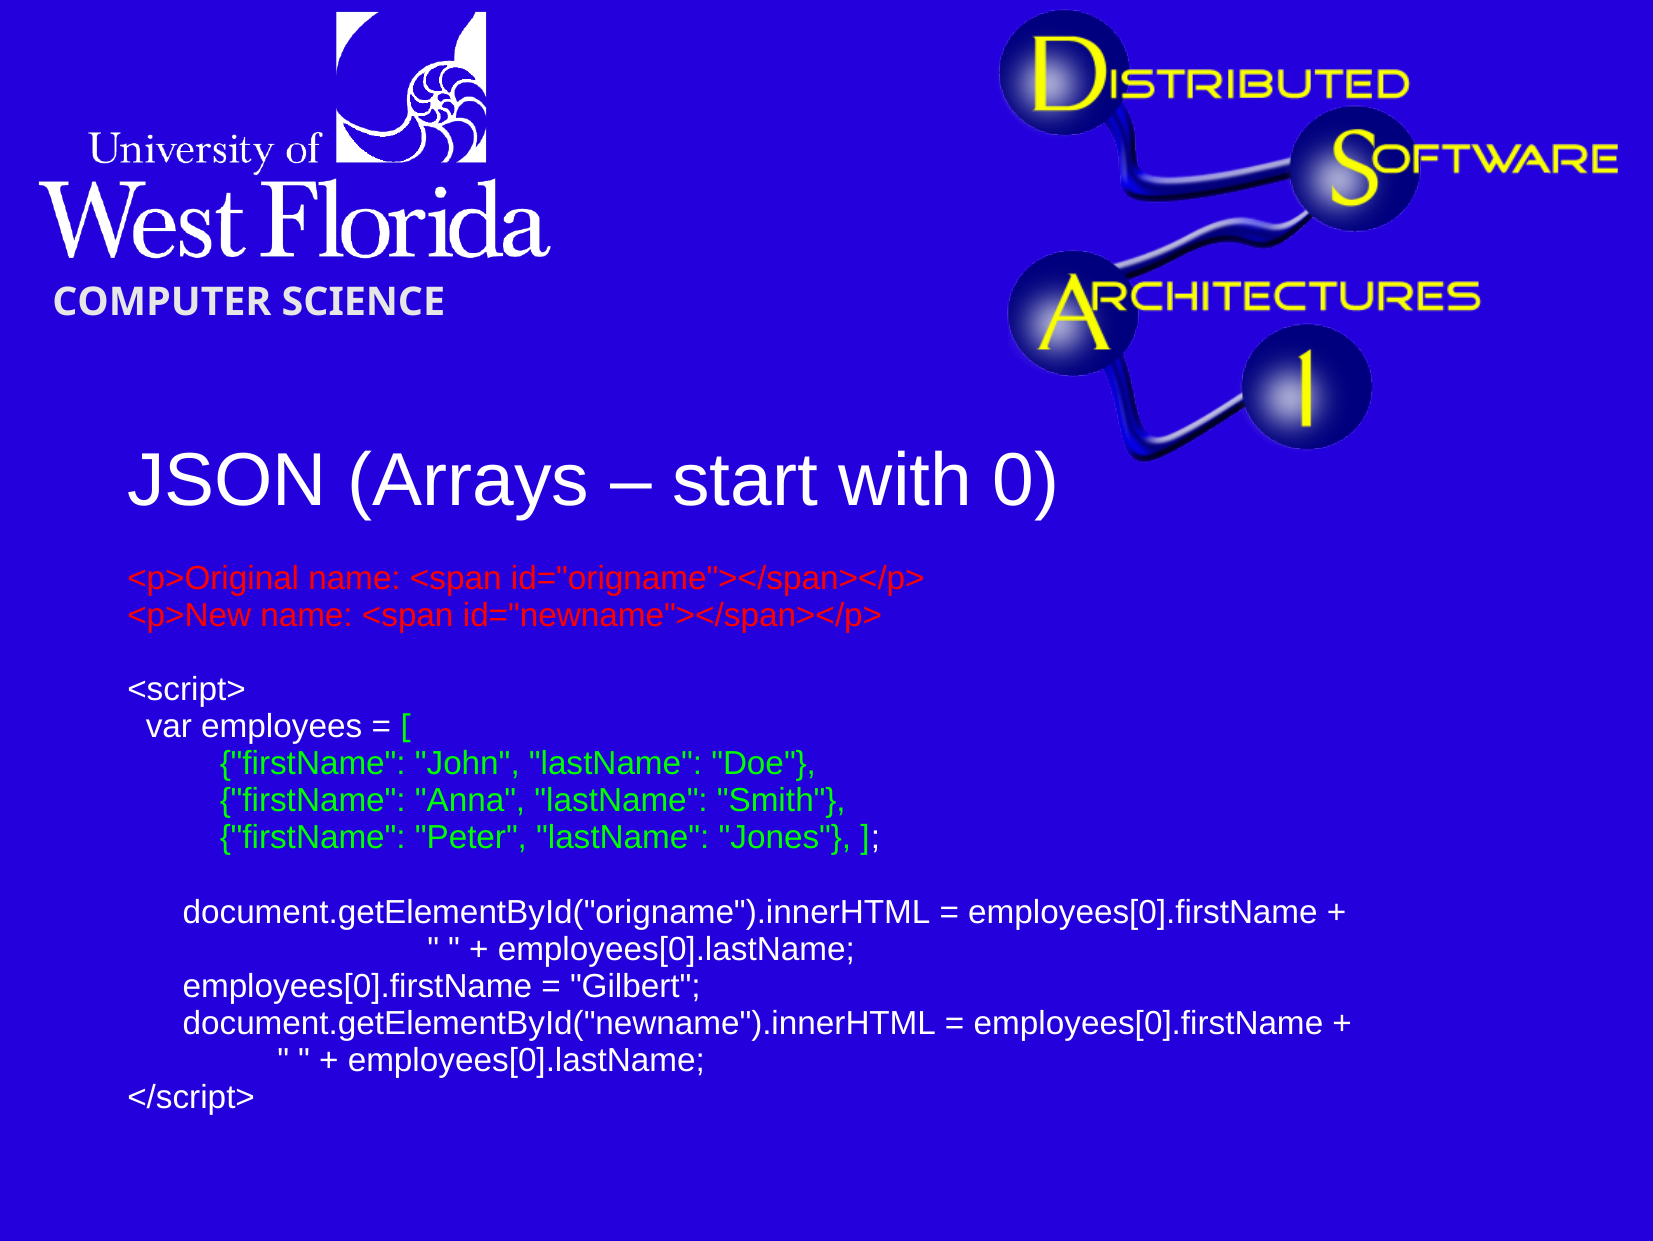

COMPUTER SCIENCE
JSON (Arrays – start with 0)
<p>Original name: <span id="origname"></span></p>
<p>New name: <span id="newname"></span></p>
<script>
 var employees = [
 {"firstName": "John", "lastName": "Doe"},
 {"firstName": "Anna", "lastName": "Smith"},
 {"firstName": "Peter", "lastName": "Jones"}, ];
 document.getElementById("origname").innerHTML = employees[0].firstName +
				" " + employees[0].lastName;
 employees[0].firstName = "Gilbert";
 document.getElementById("newname").innerHTML = employees[0].firstName +
		" " + employees[0].lastName;
</script>